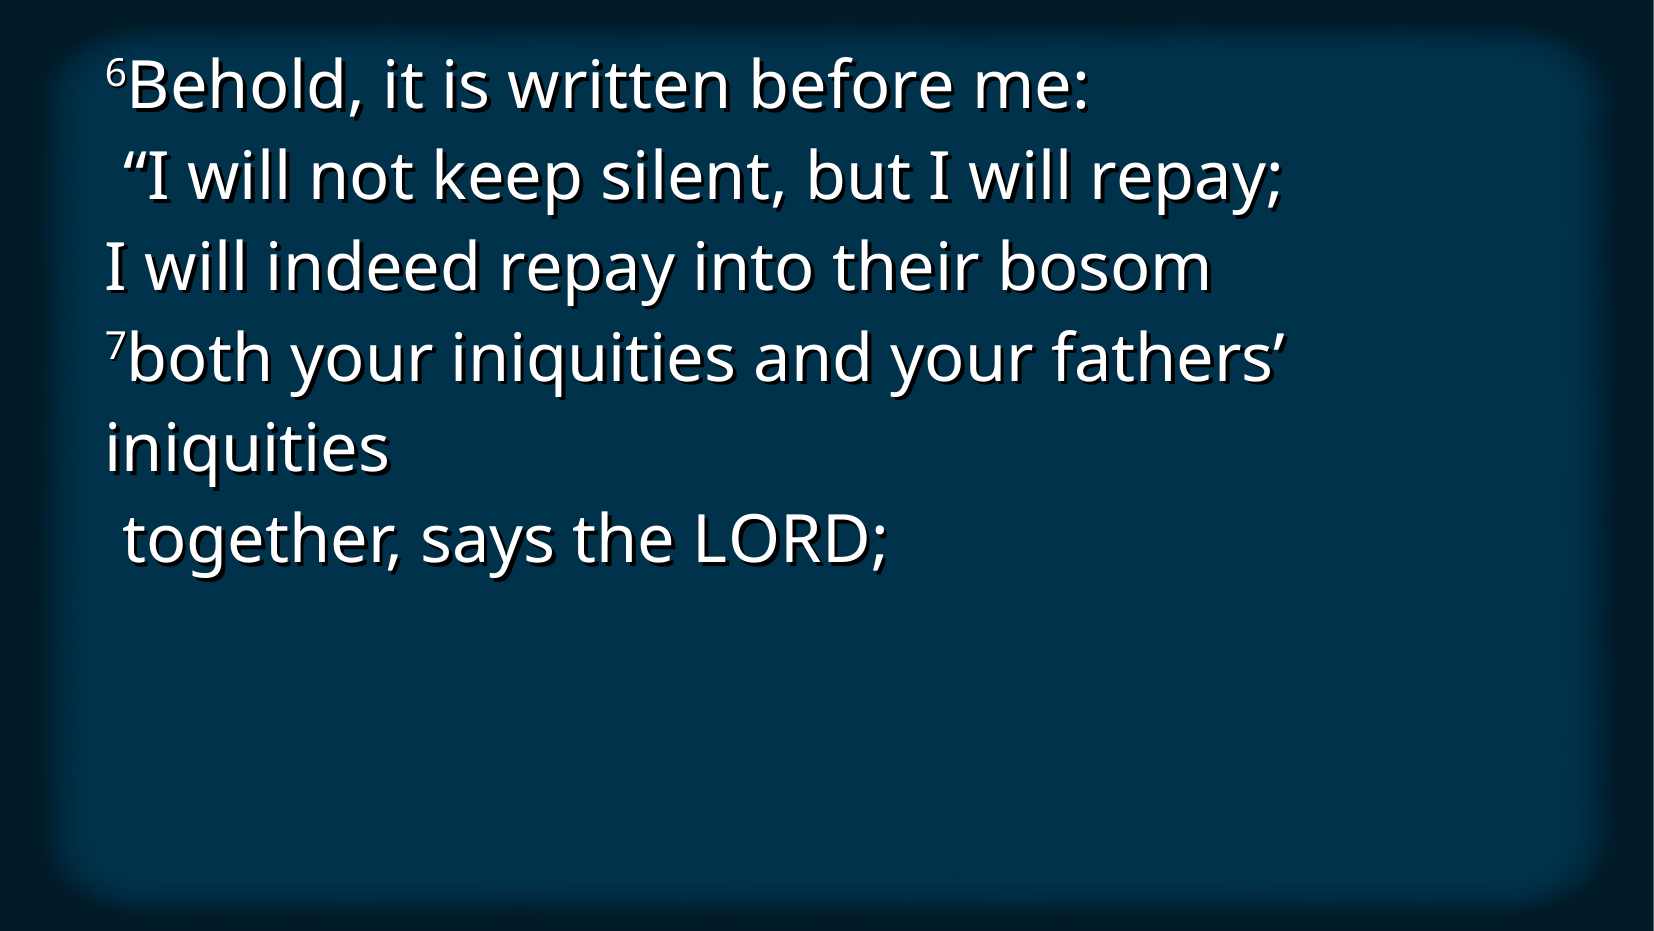

6Behold, it is written before me:
“I will not keep silent, but I will repay;
I will indeed repay into their bosom
7both your iniquities and your fathers’ iniquities
 together, says the LORD;